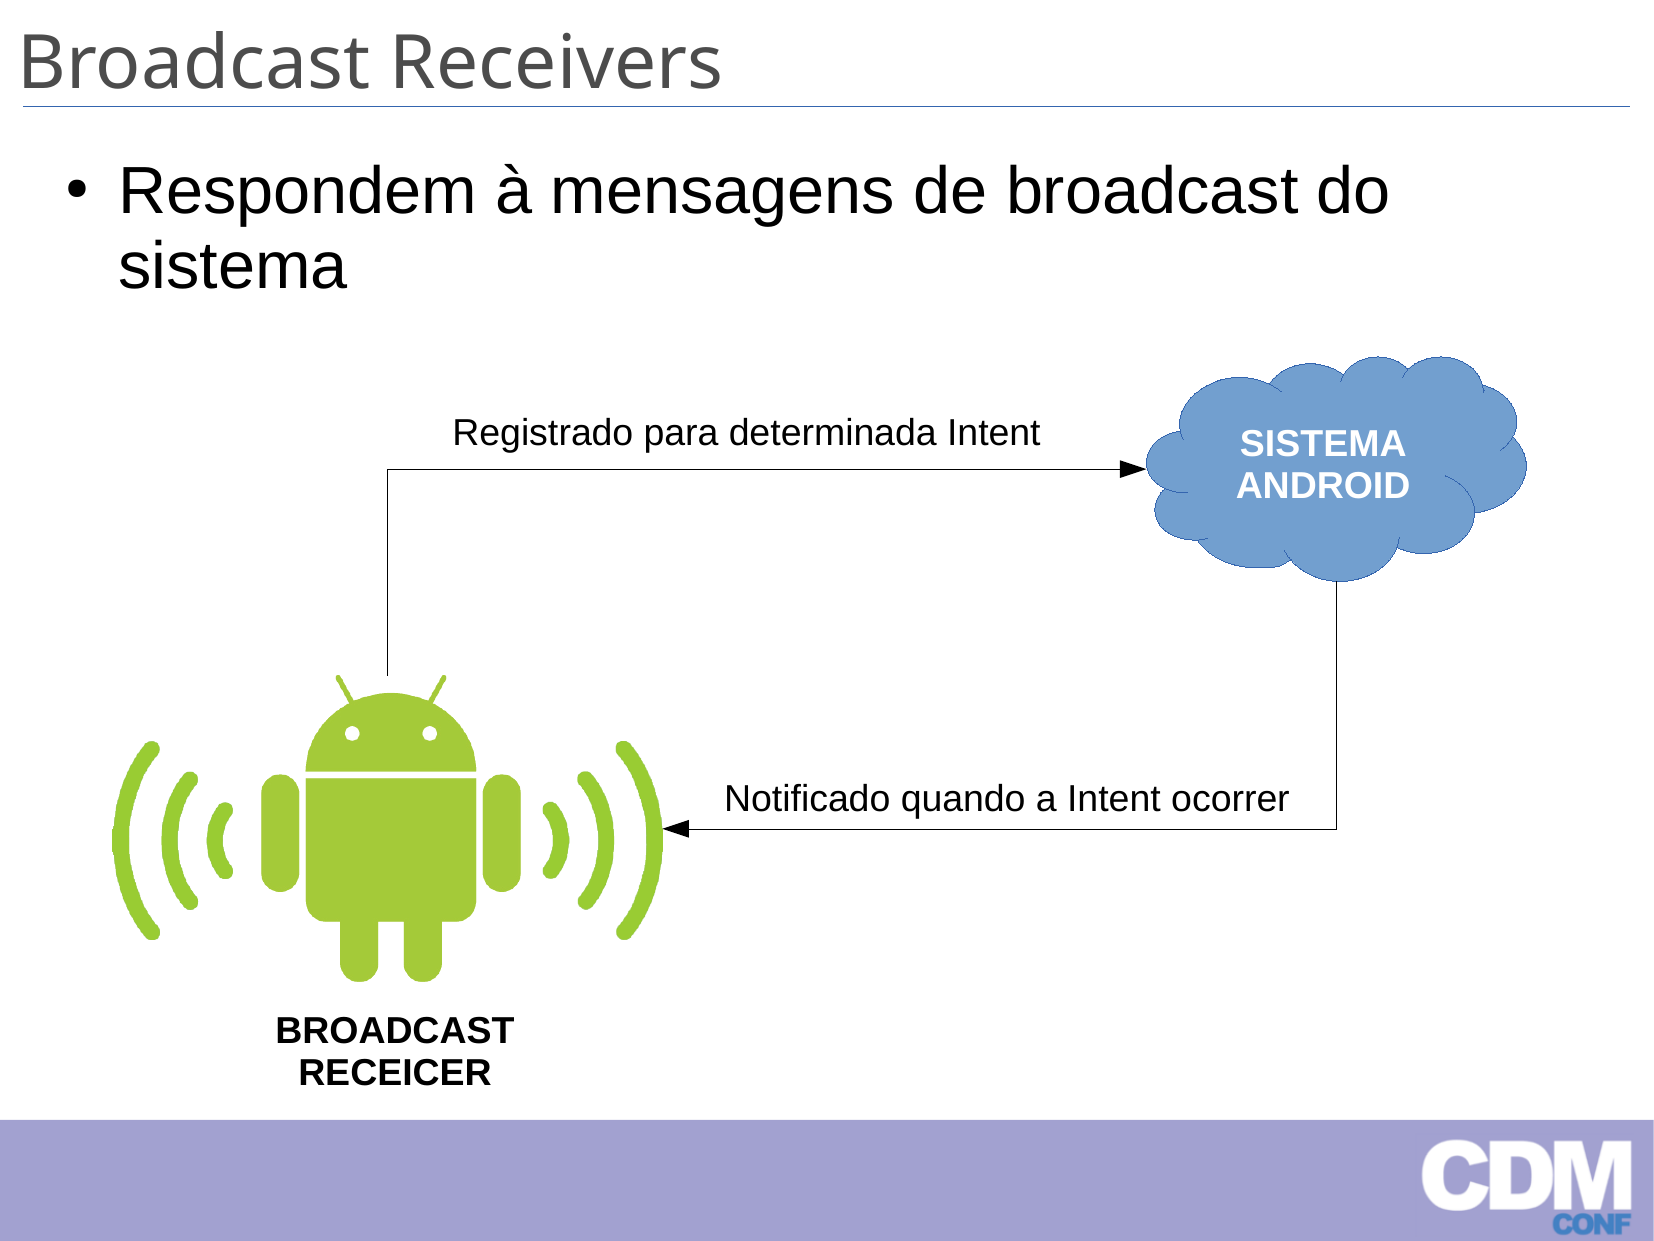

# Broadcast Receivers
Respondem à mensagens de broadcast do sistema
SISTEMA
ANDROID
Registrado para determinada Intent
Notificado quando a Intent ocorrer
BROADCAST
RECEICER